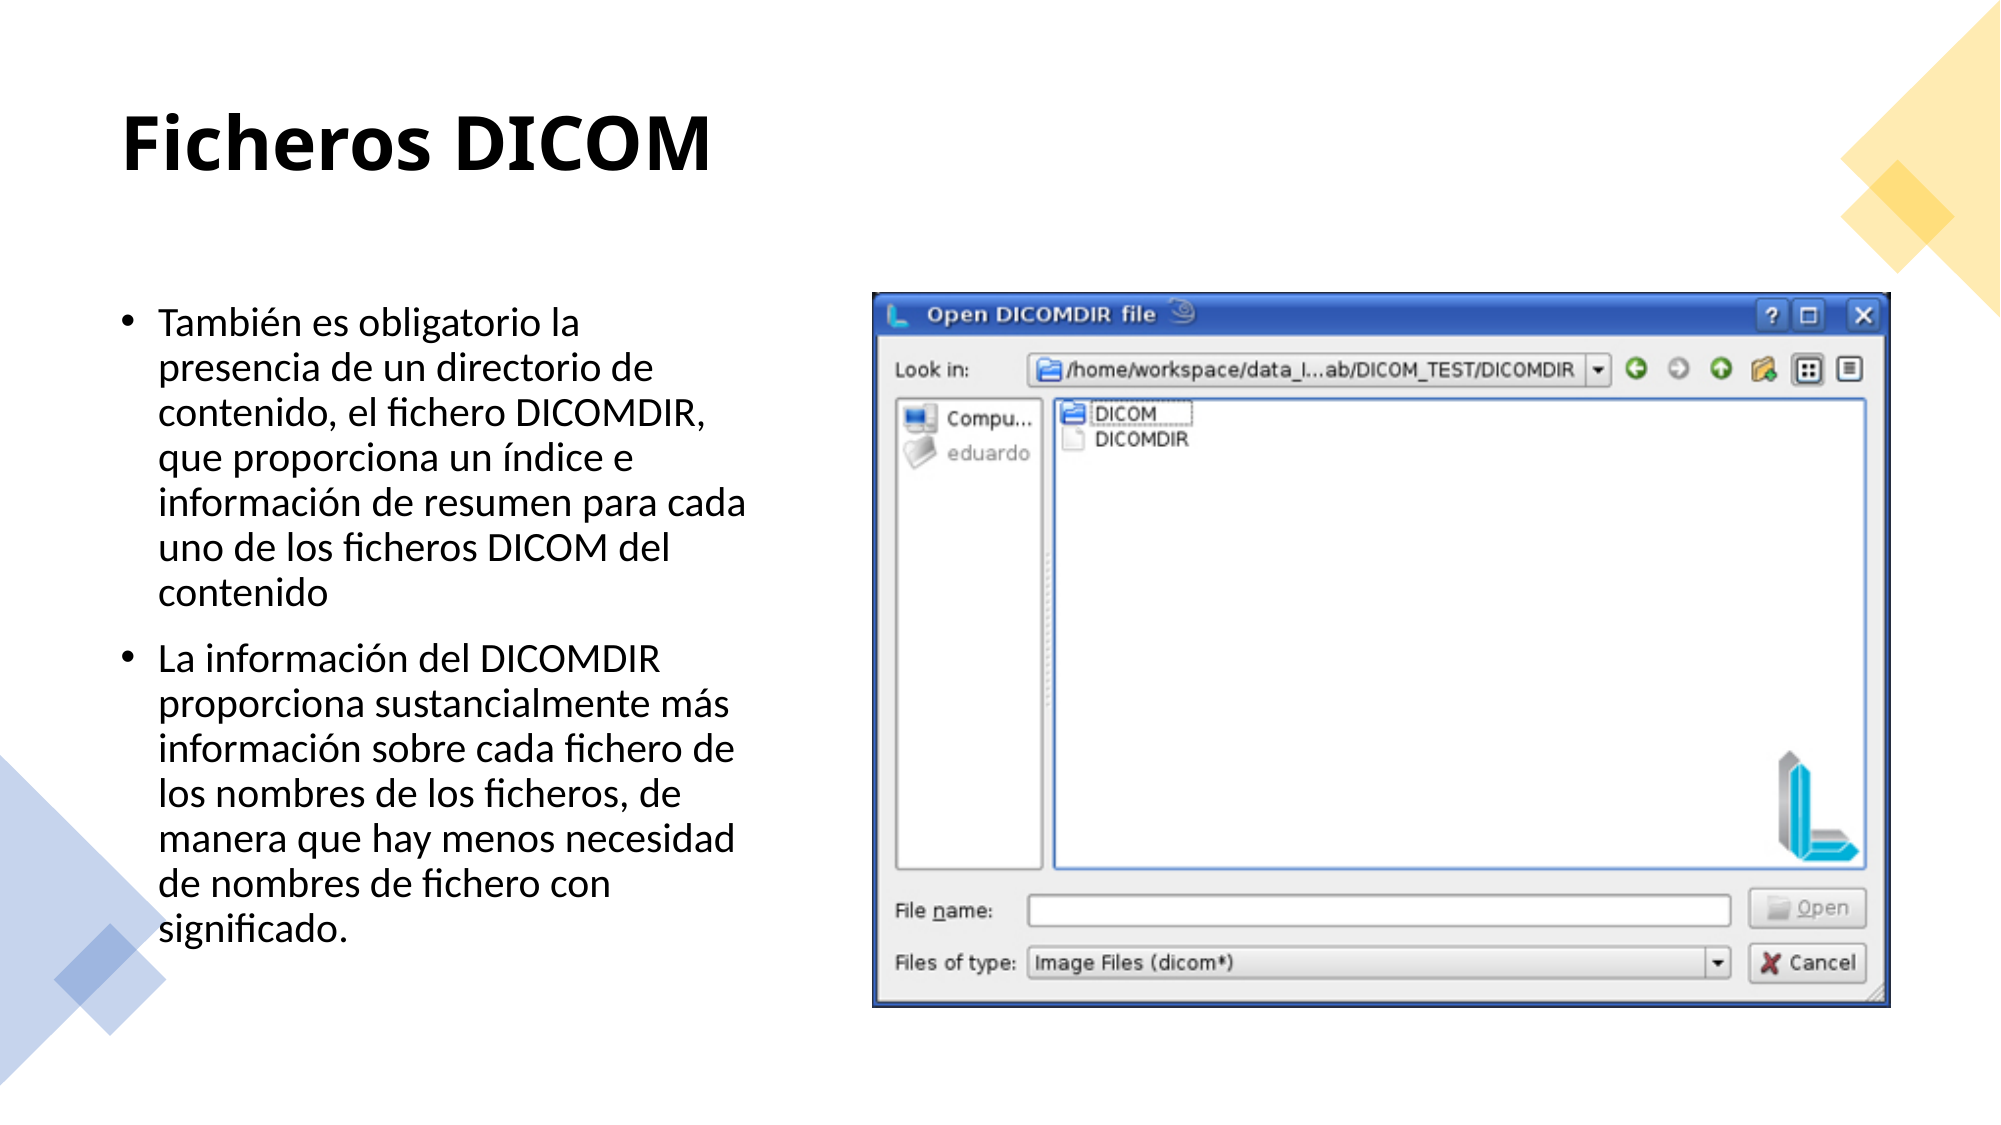

# Ficheros DICOM
También es obligatorio la presencia de un directorio de contenido, el fichero DICOMDIR, que proporciona un índice e información de resumen para cada uno de los ficheros DICOM del contenido
La información del DICOMDIR proporciona sustancialmente más información sobre cada fichero de los nombres de los ficheros, de manera que hay menos necesidad de nombres de fichero con significado.